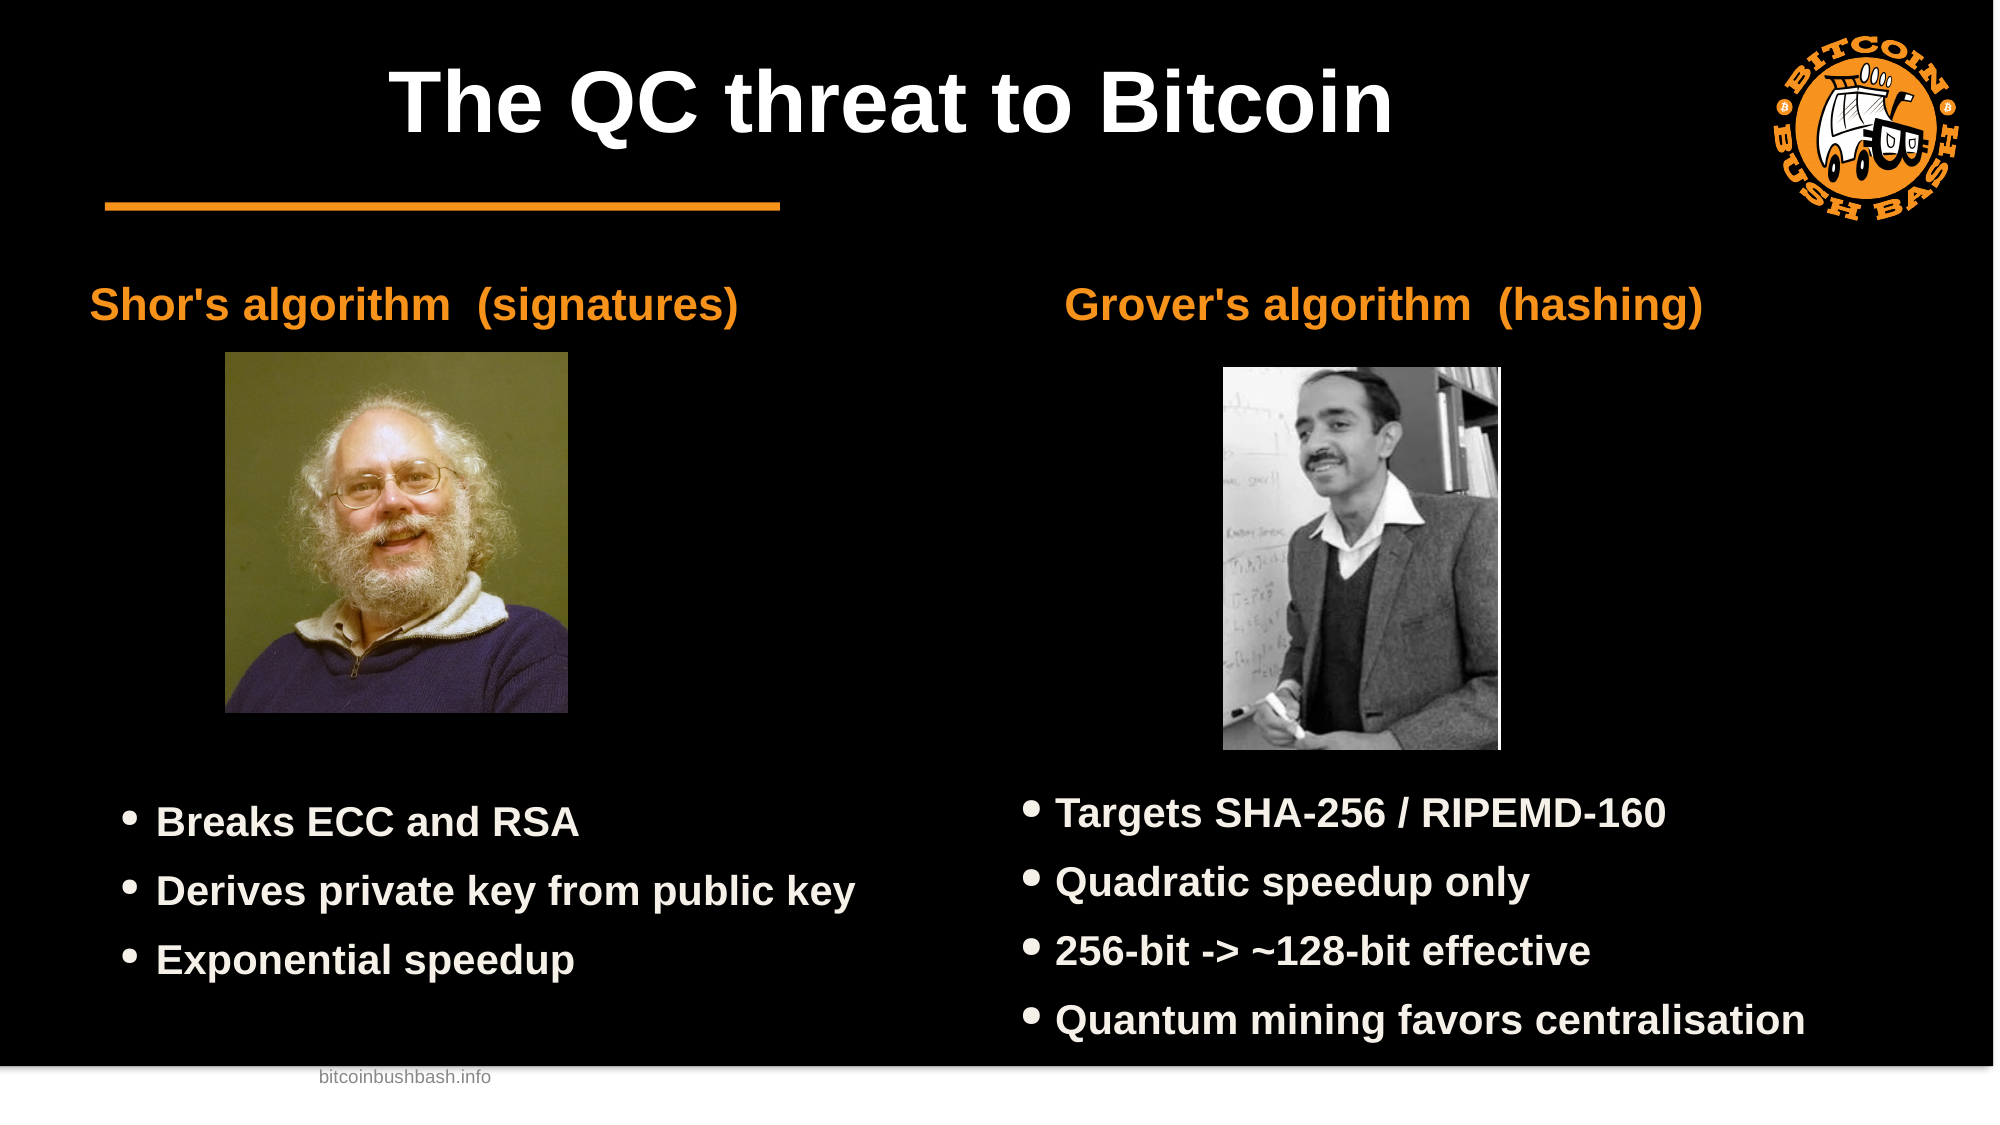

The QC threat to Bitcoin
Shor's algorithm (signatures)
Grover's algorithm (hashing)
Targets SHA-256 / RIPEMD-160
Quadratic speedup only
256-bit -> ~128-bit effective
Quantum mining favors centralisation
Breaks ECC and RSA
Derives private key from public key
Exponential speedup
bitcoinbushbash.info